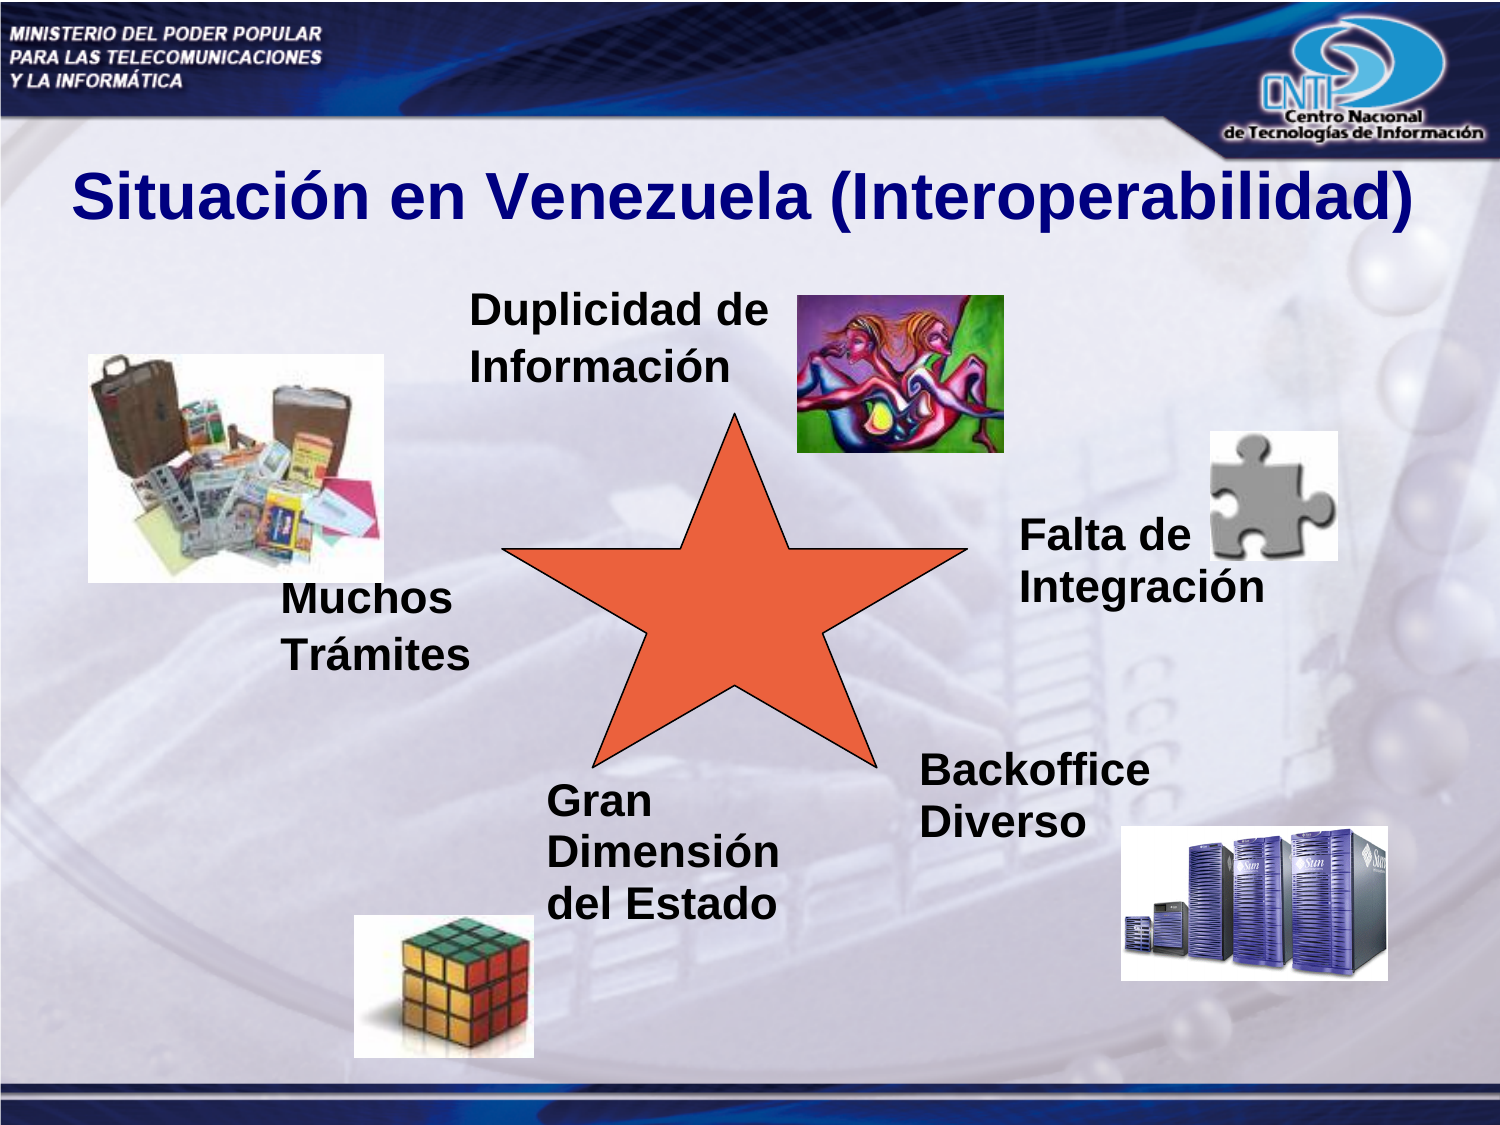

# Situación en Venezuela (Interoperabilidad)
Duplicidad de
Información
Falta de
Integración
Muchos
Trámites
Backoffice
Diverso
Gran
Dimensión
del Estado